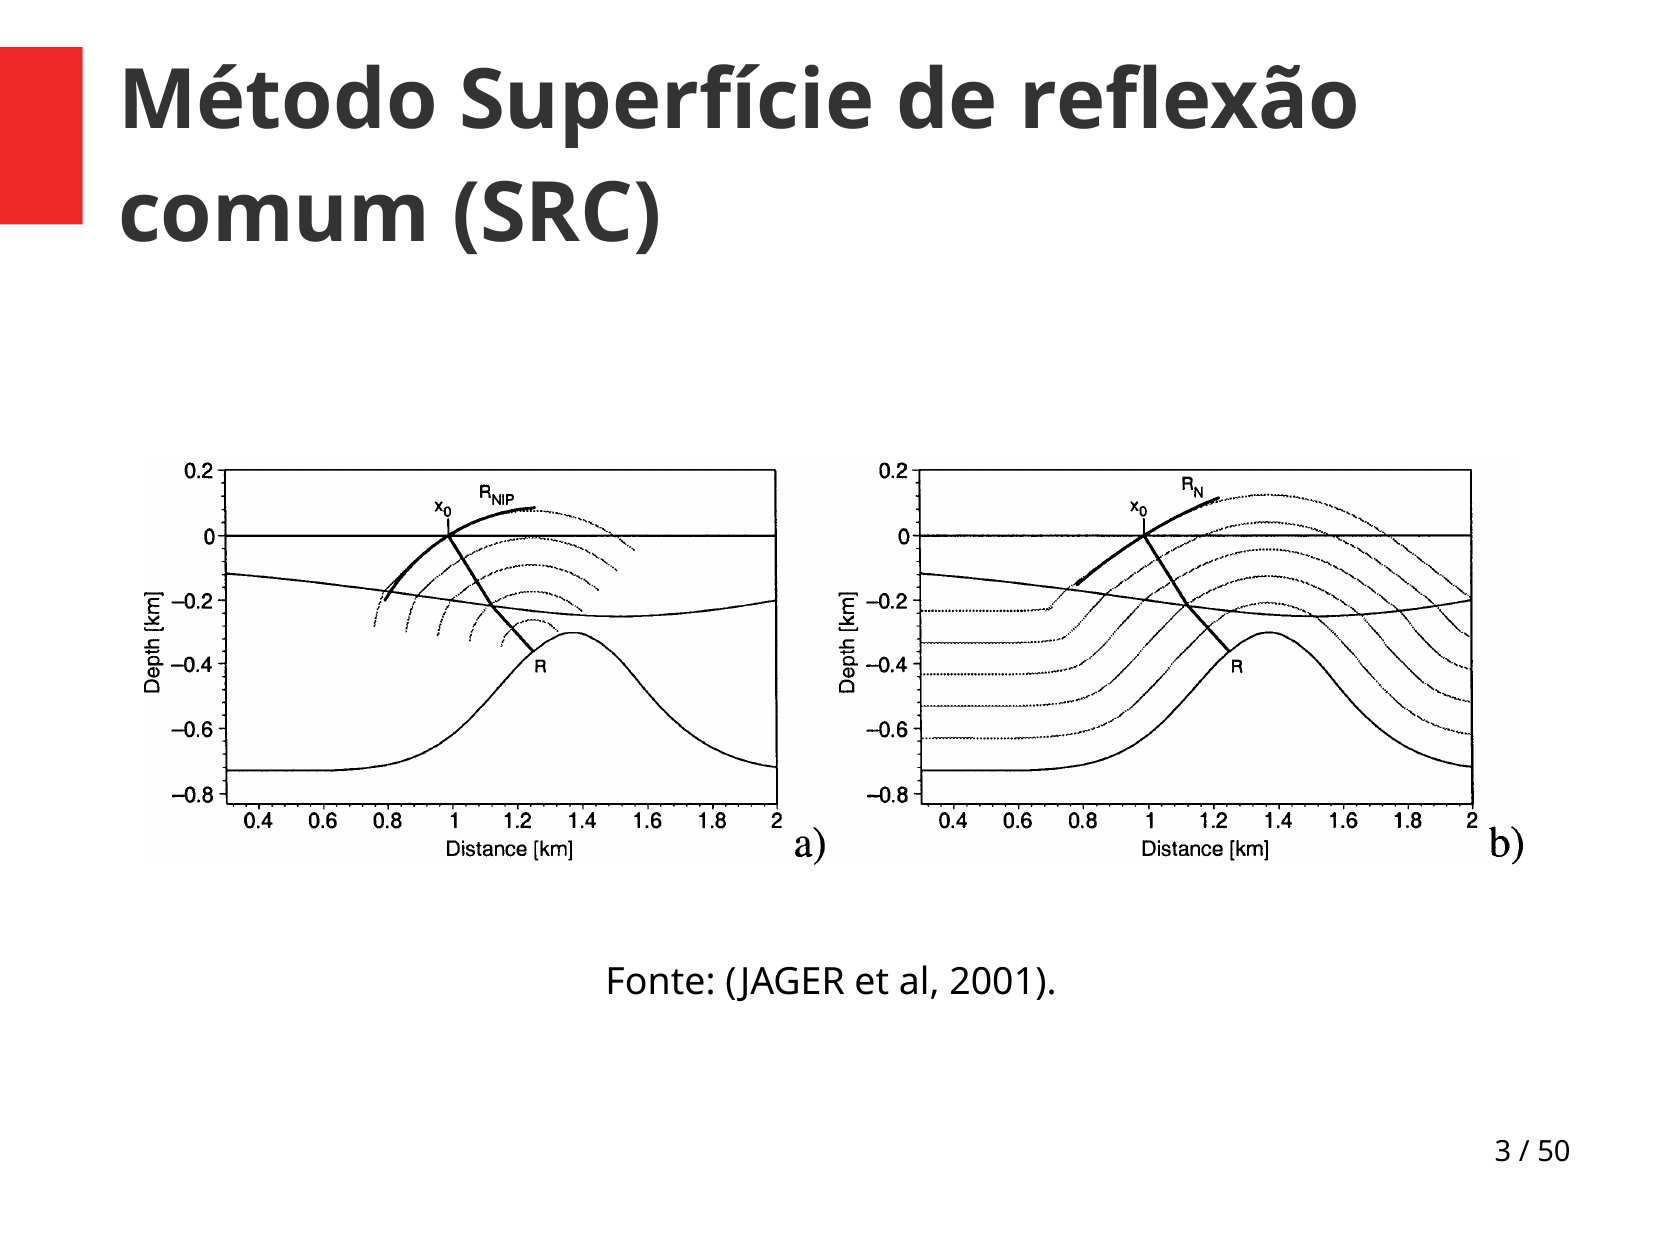

# Método Superfície de reflexão comum (SRC)
Fonte: (JAGER et al, 2001).
3